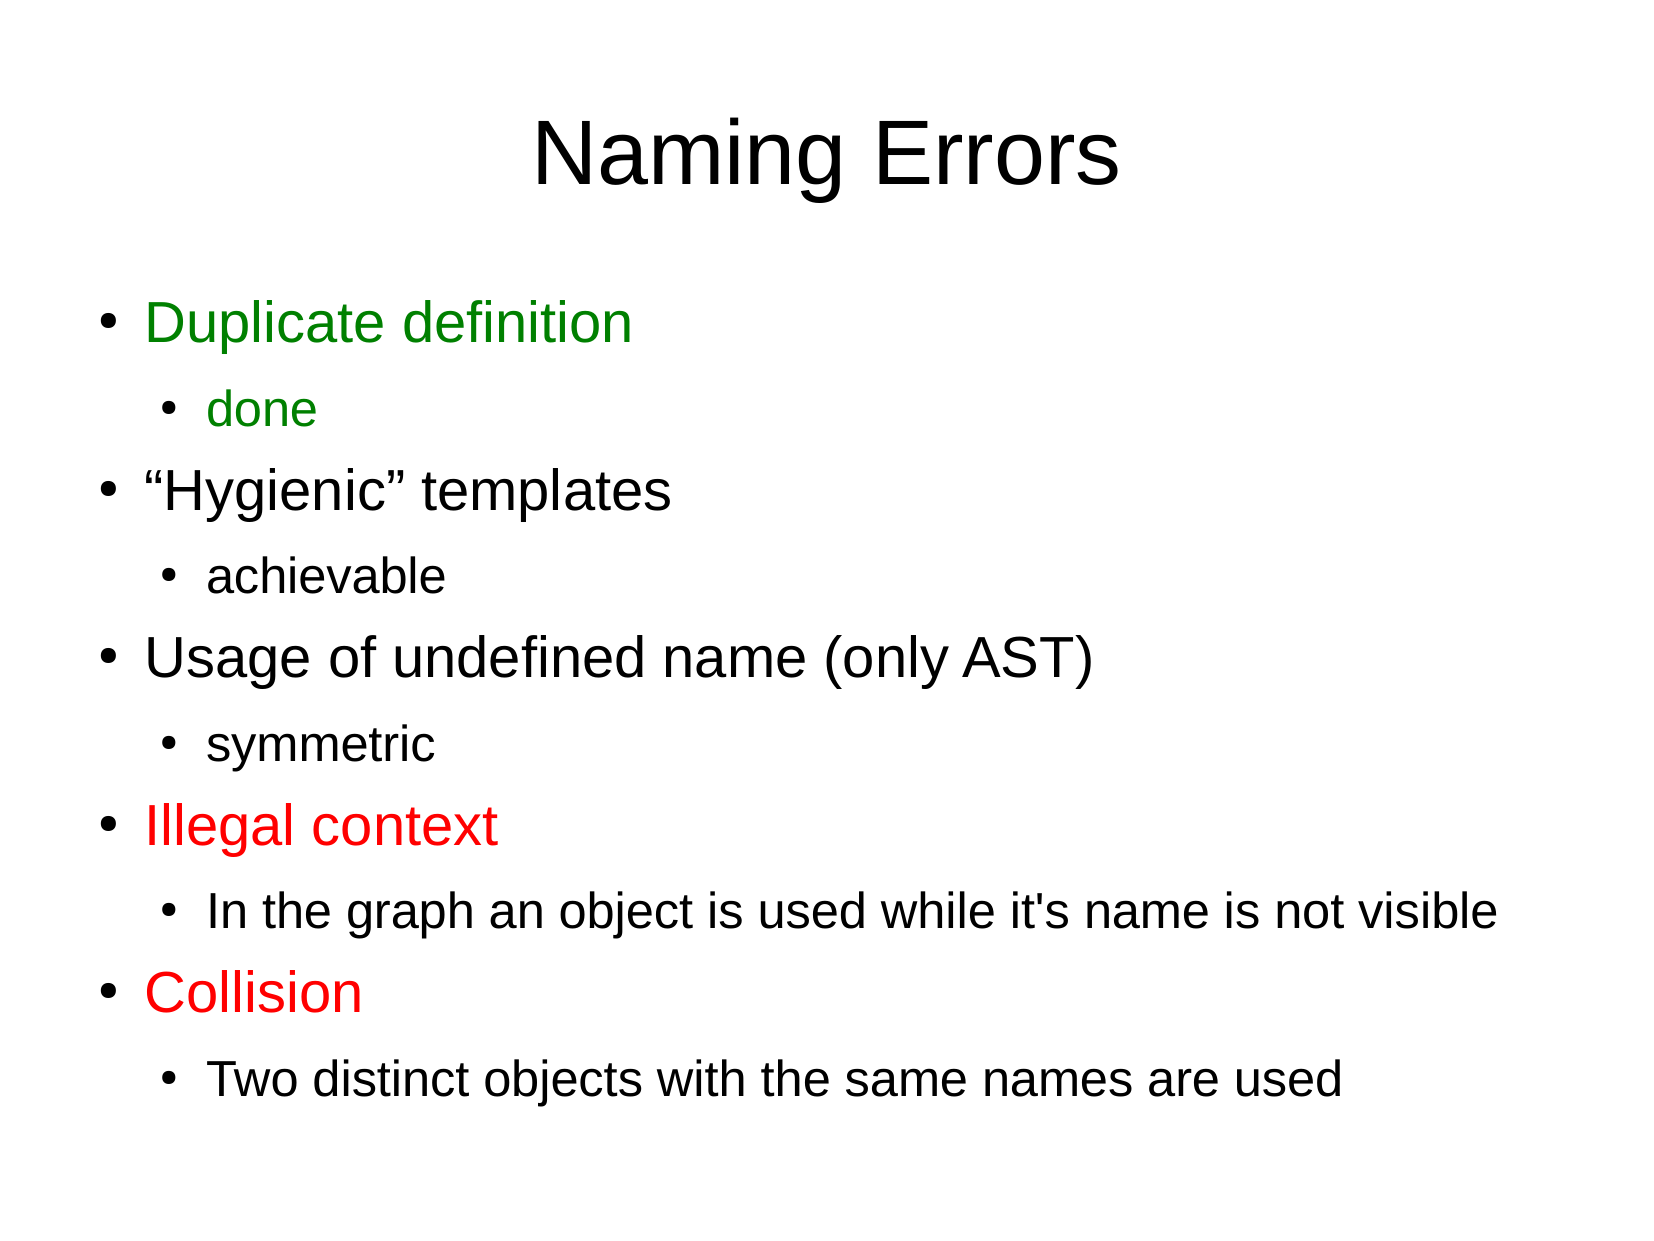

# Naming Errors
Duplicate definition
done
“Hygienic” templates
achievable
Usage of undefined name (only AST)
symmetric
Illegal context
In the graph an object is used while it's name is not visible
Collision
Two distinct objects with the same names are used